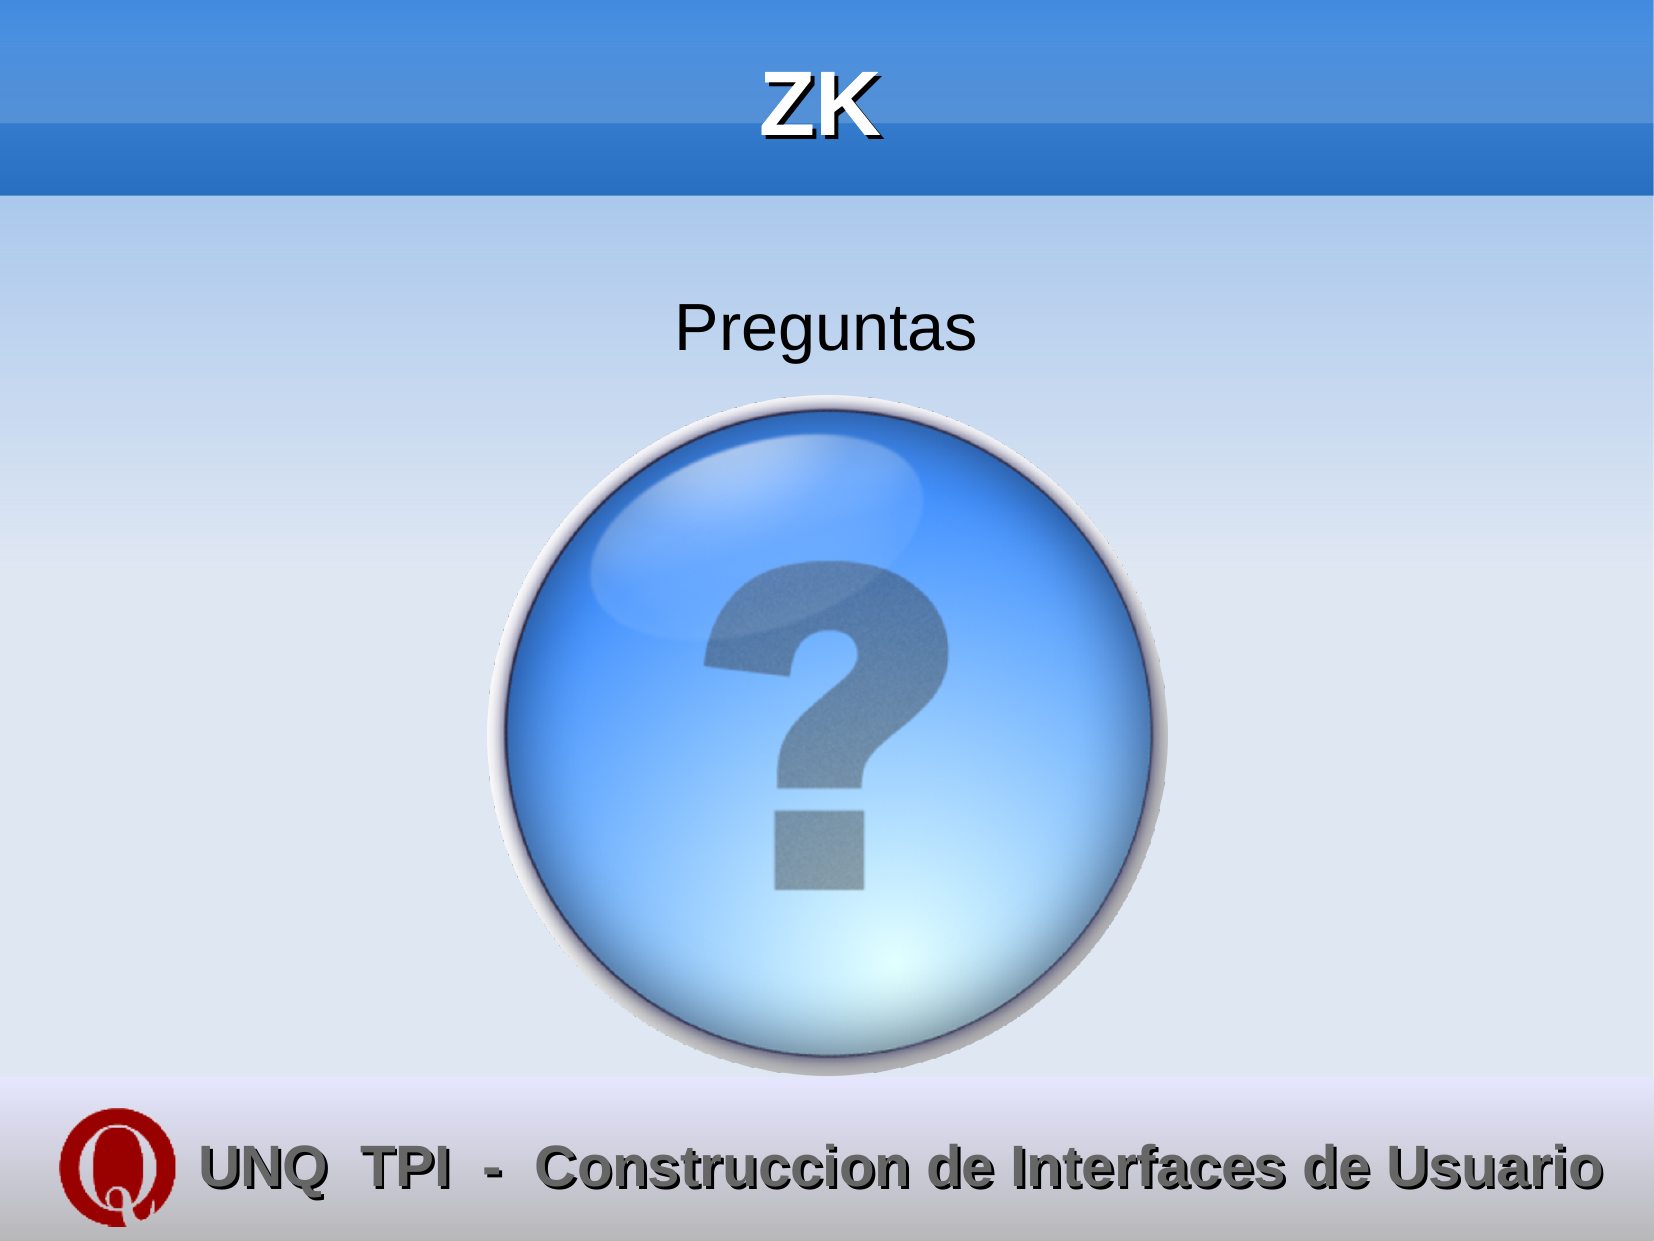

# ZK
ZK
Preguntas
UNQ TPI - Construccion de Interfaces de Usuario